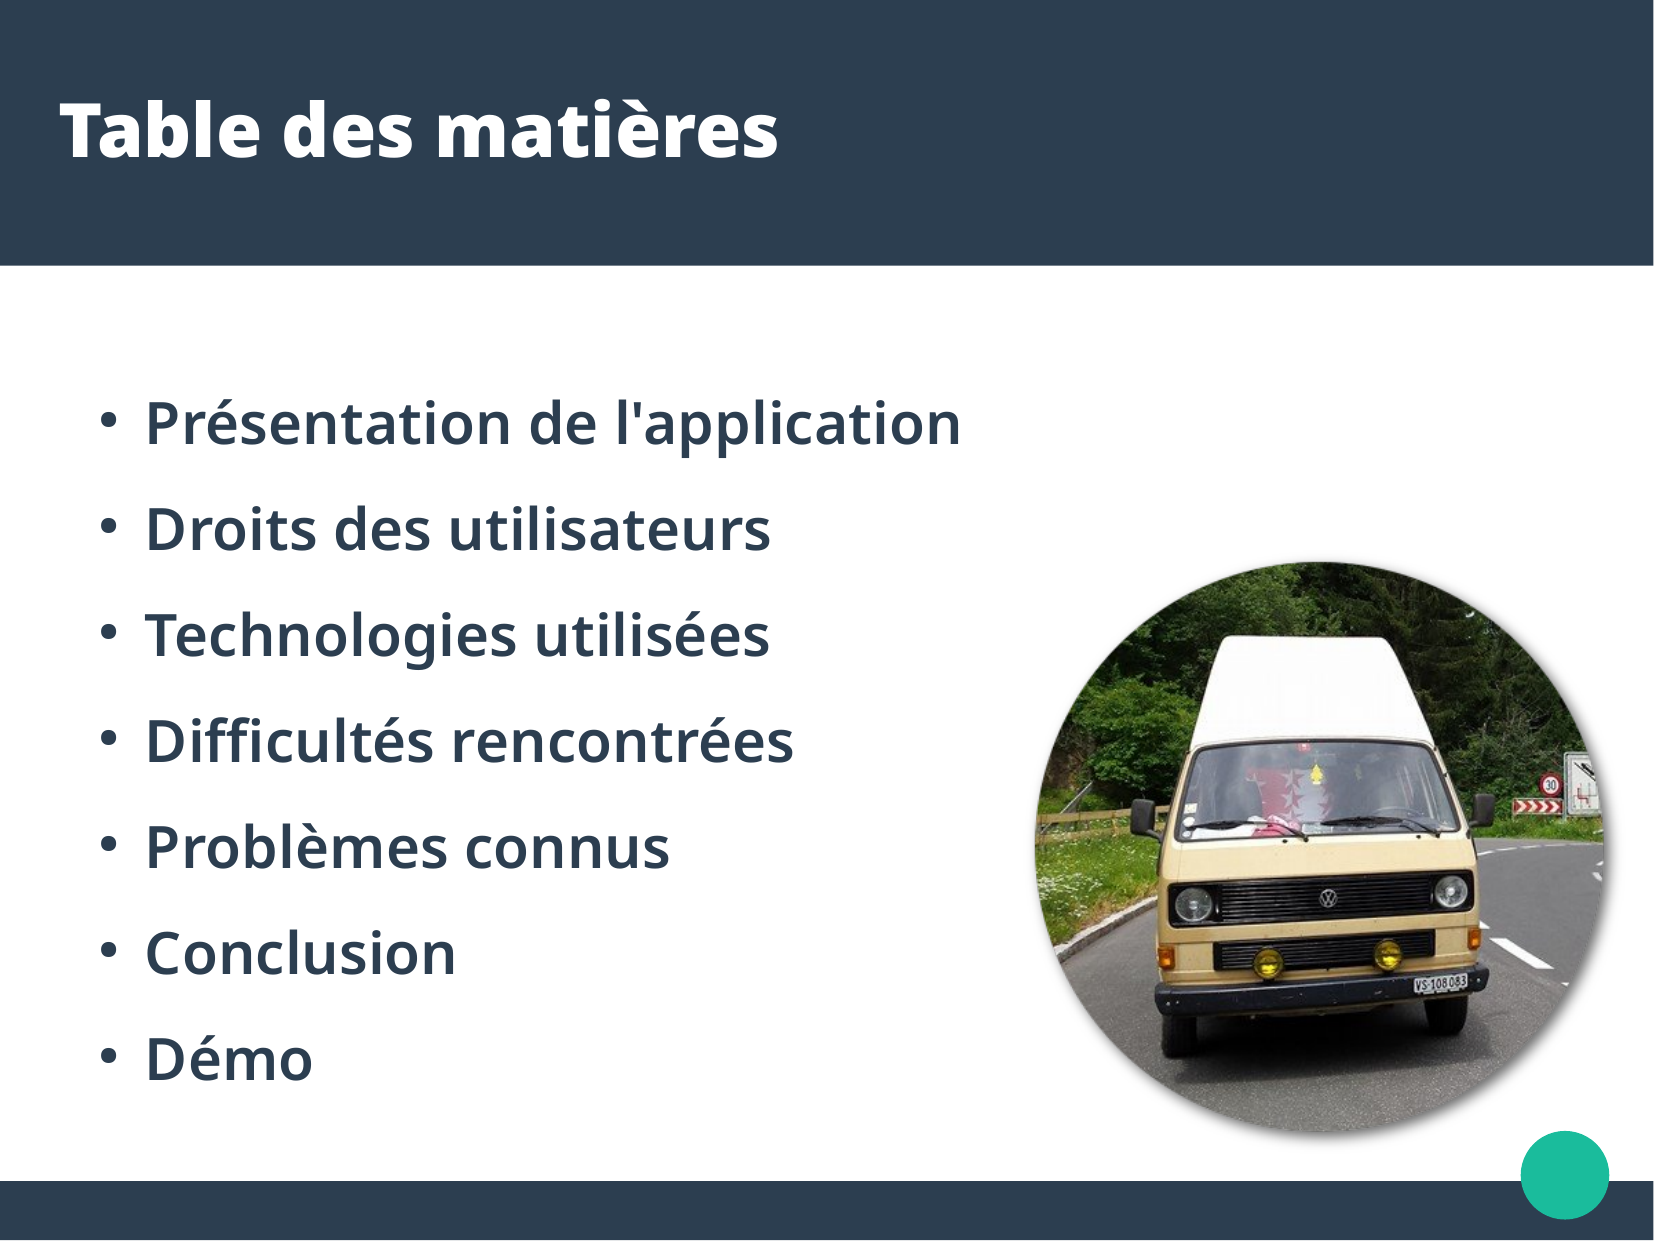

# Table des matières
Présentation de l'application
Droits des utilisateurs
Technologies utilisées
Difficultés rencontrées
Problèmes connus
Conclusion
Démo